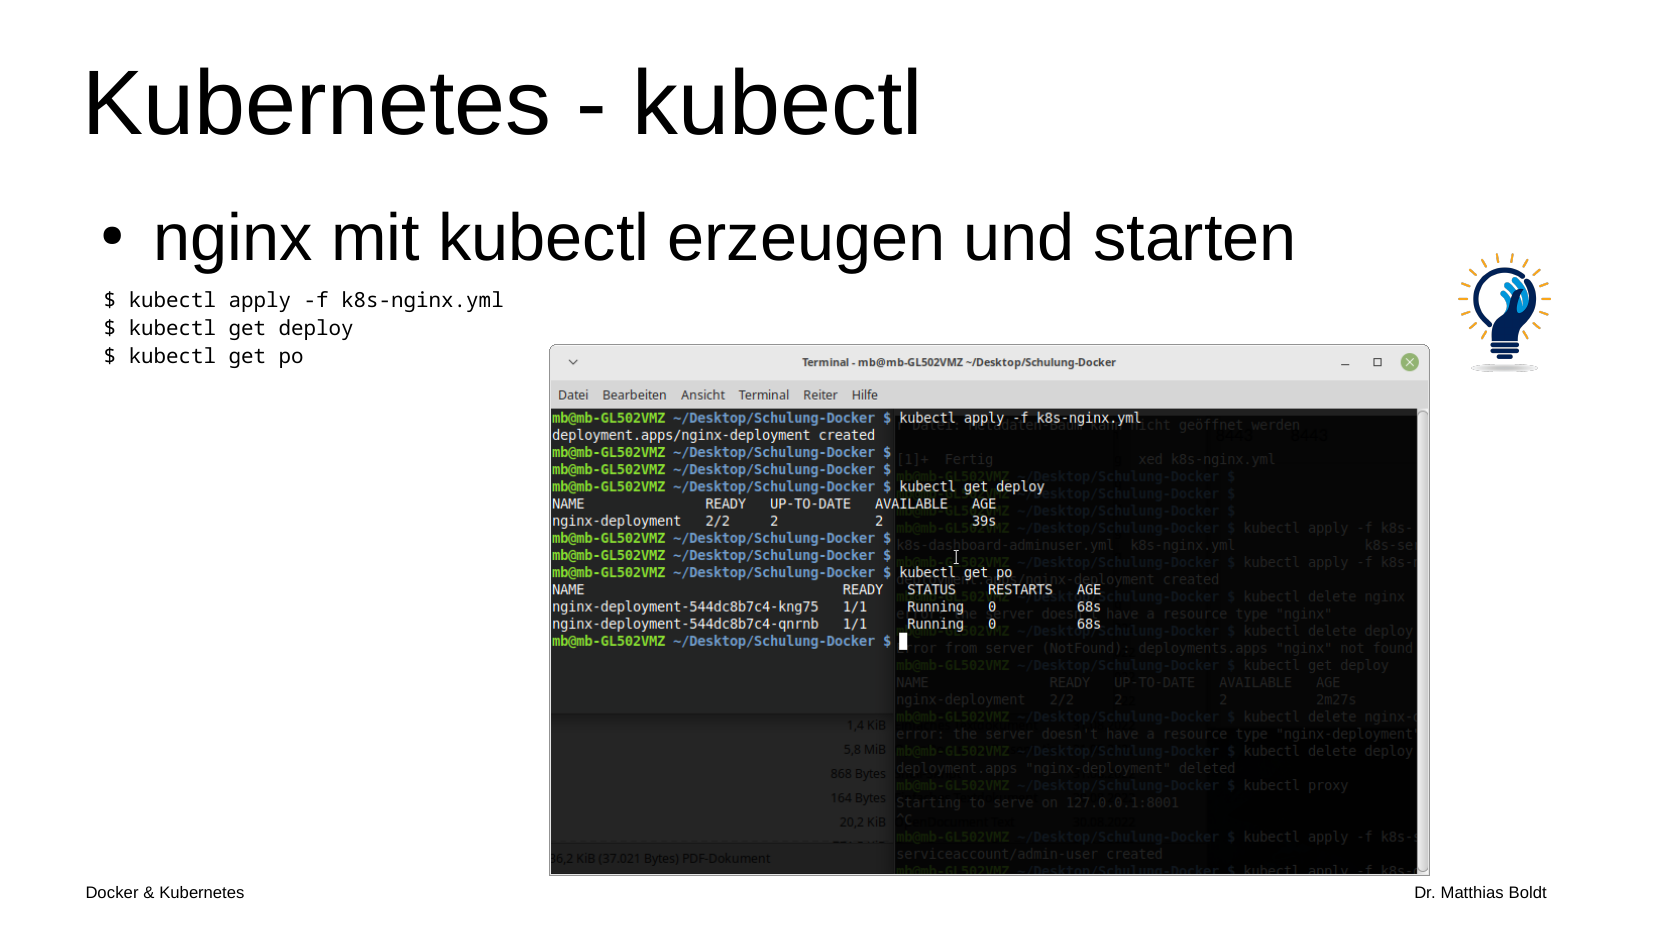

# Kubernetes - kubectl
nginx mit kubectl erzeugen und starten
$ kubectl apply -f k8s-nginx.yml
$ kubectl get deploy
$ kubectl get po
Docker & Kubernetes																Dr. Matthias Boldt